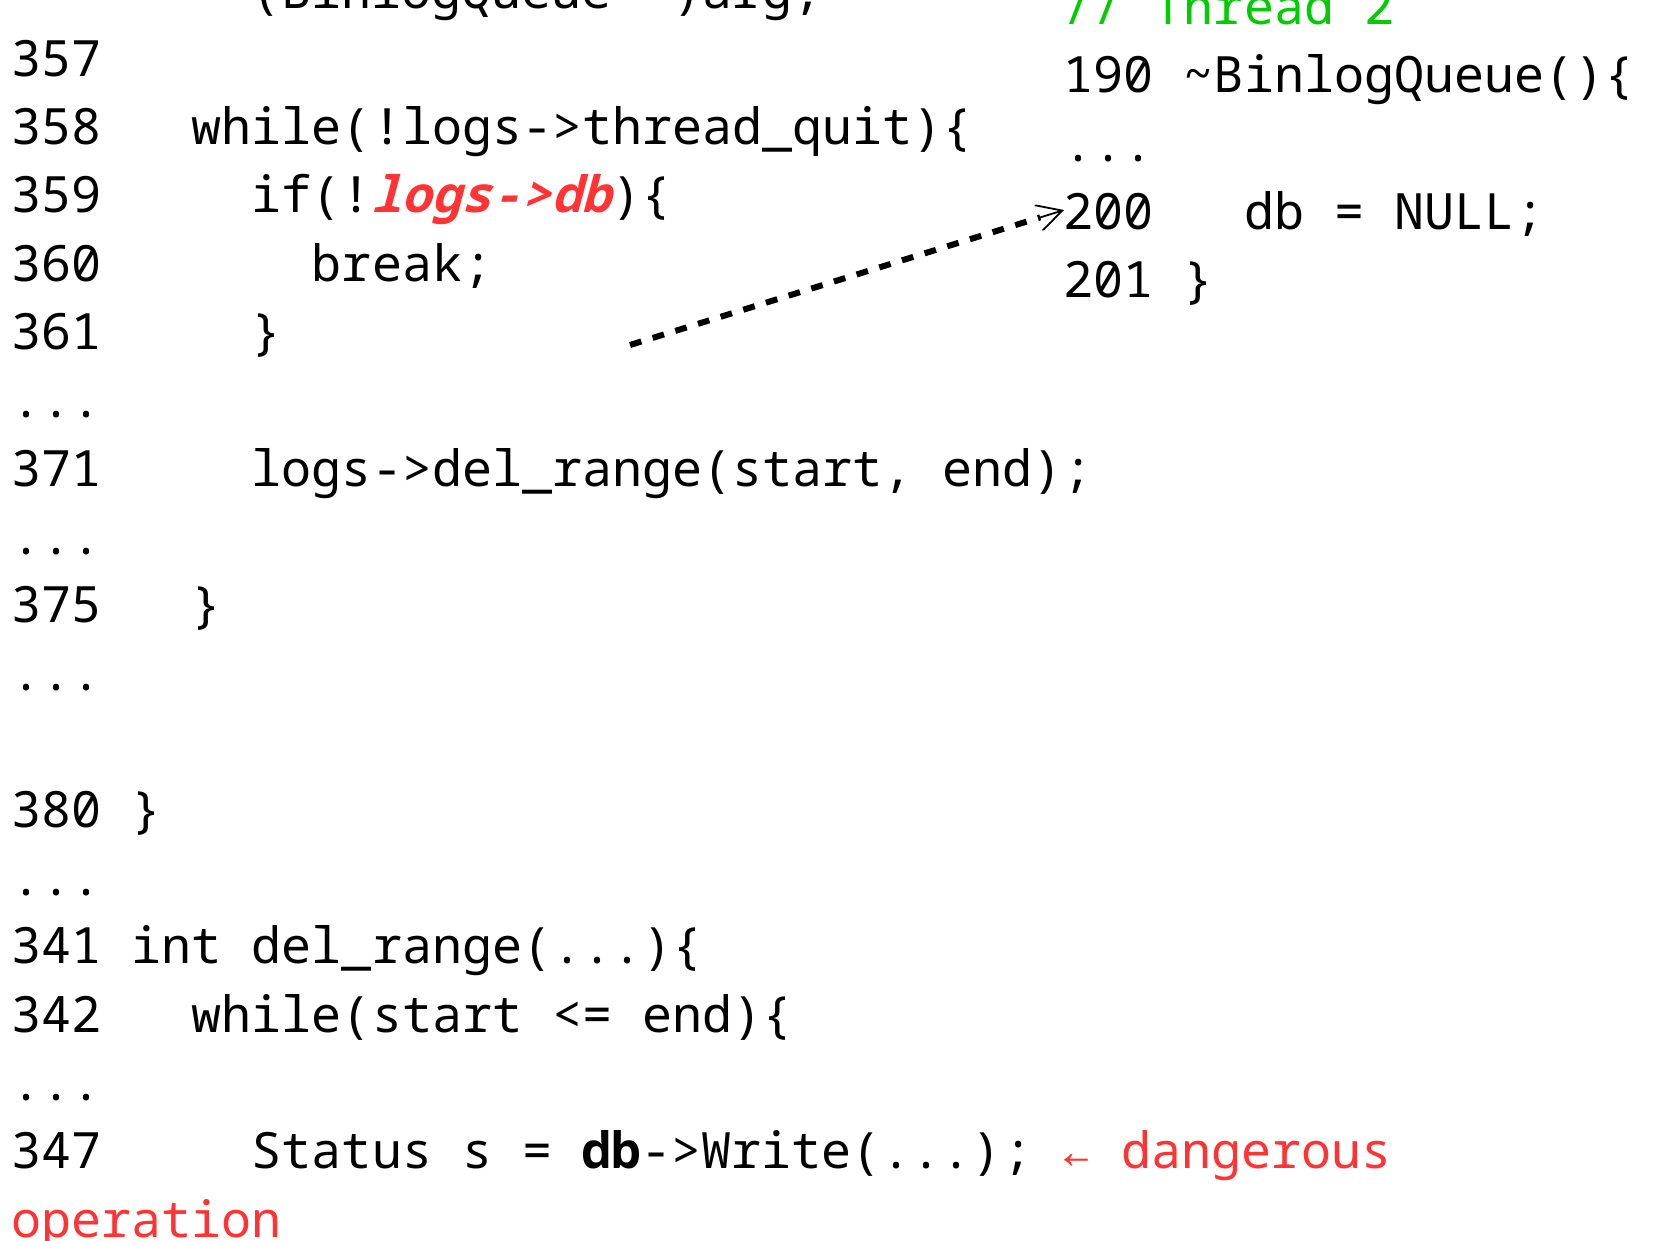

# // Thread 1
355 log_clean_thread_func(void *arg){
356 BinlogQueue *logs =
 (BinlogQueue *)arg;
357
358 while(!logs->thread_quit){
359 if(!logs->db){
360 break;
361 }
...
371 logs->del_range(start, end);
...
375 }
...
380 }
...
341 int del_range(...){
342 while(start <= end){
...
347 Status s = db->Write(...); ← dangerous operation
...
351 }
...
// Thread 2
190 ~BinlogQueue(){
...
200 db = NULL;
201 }